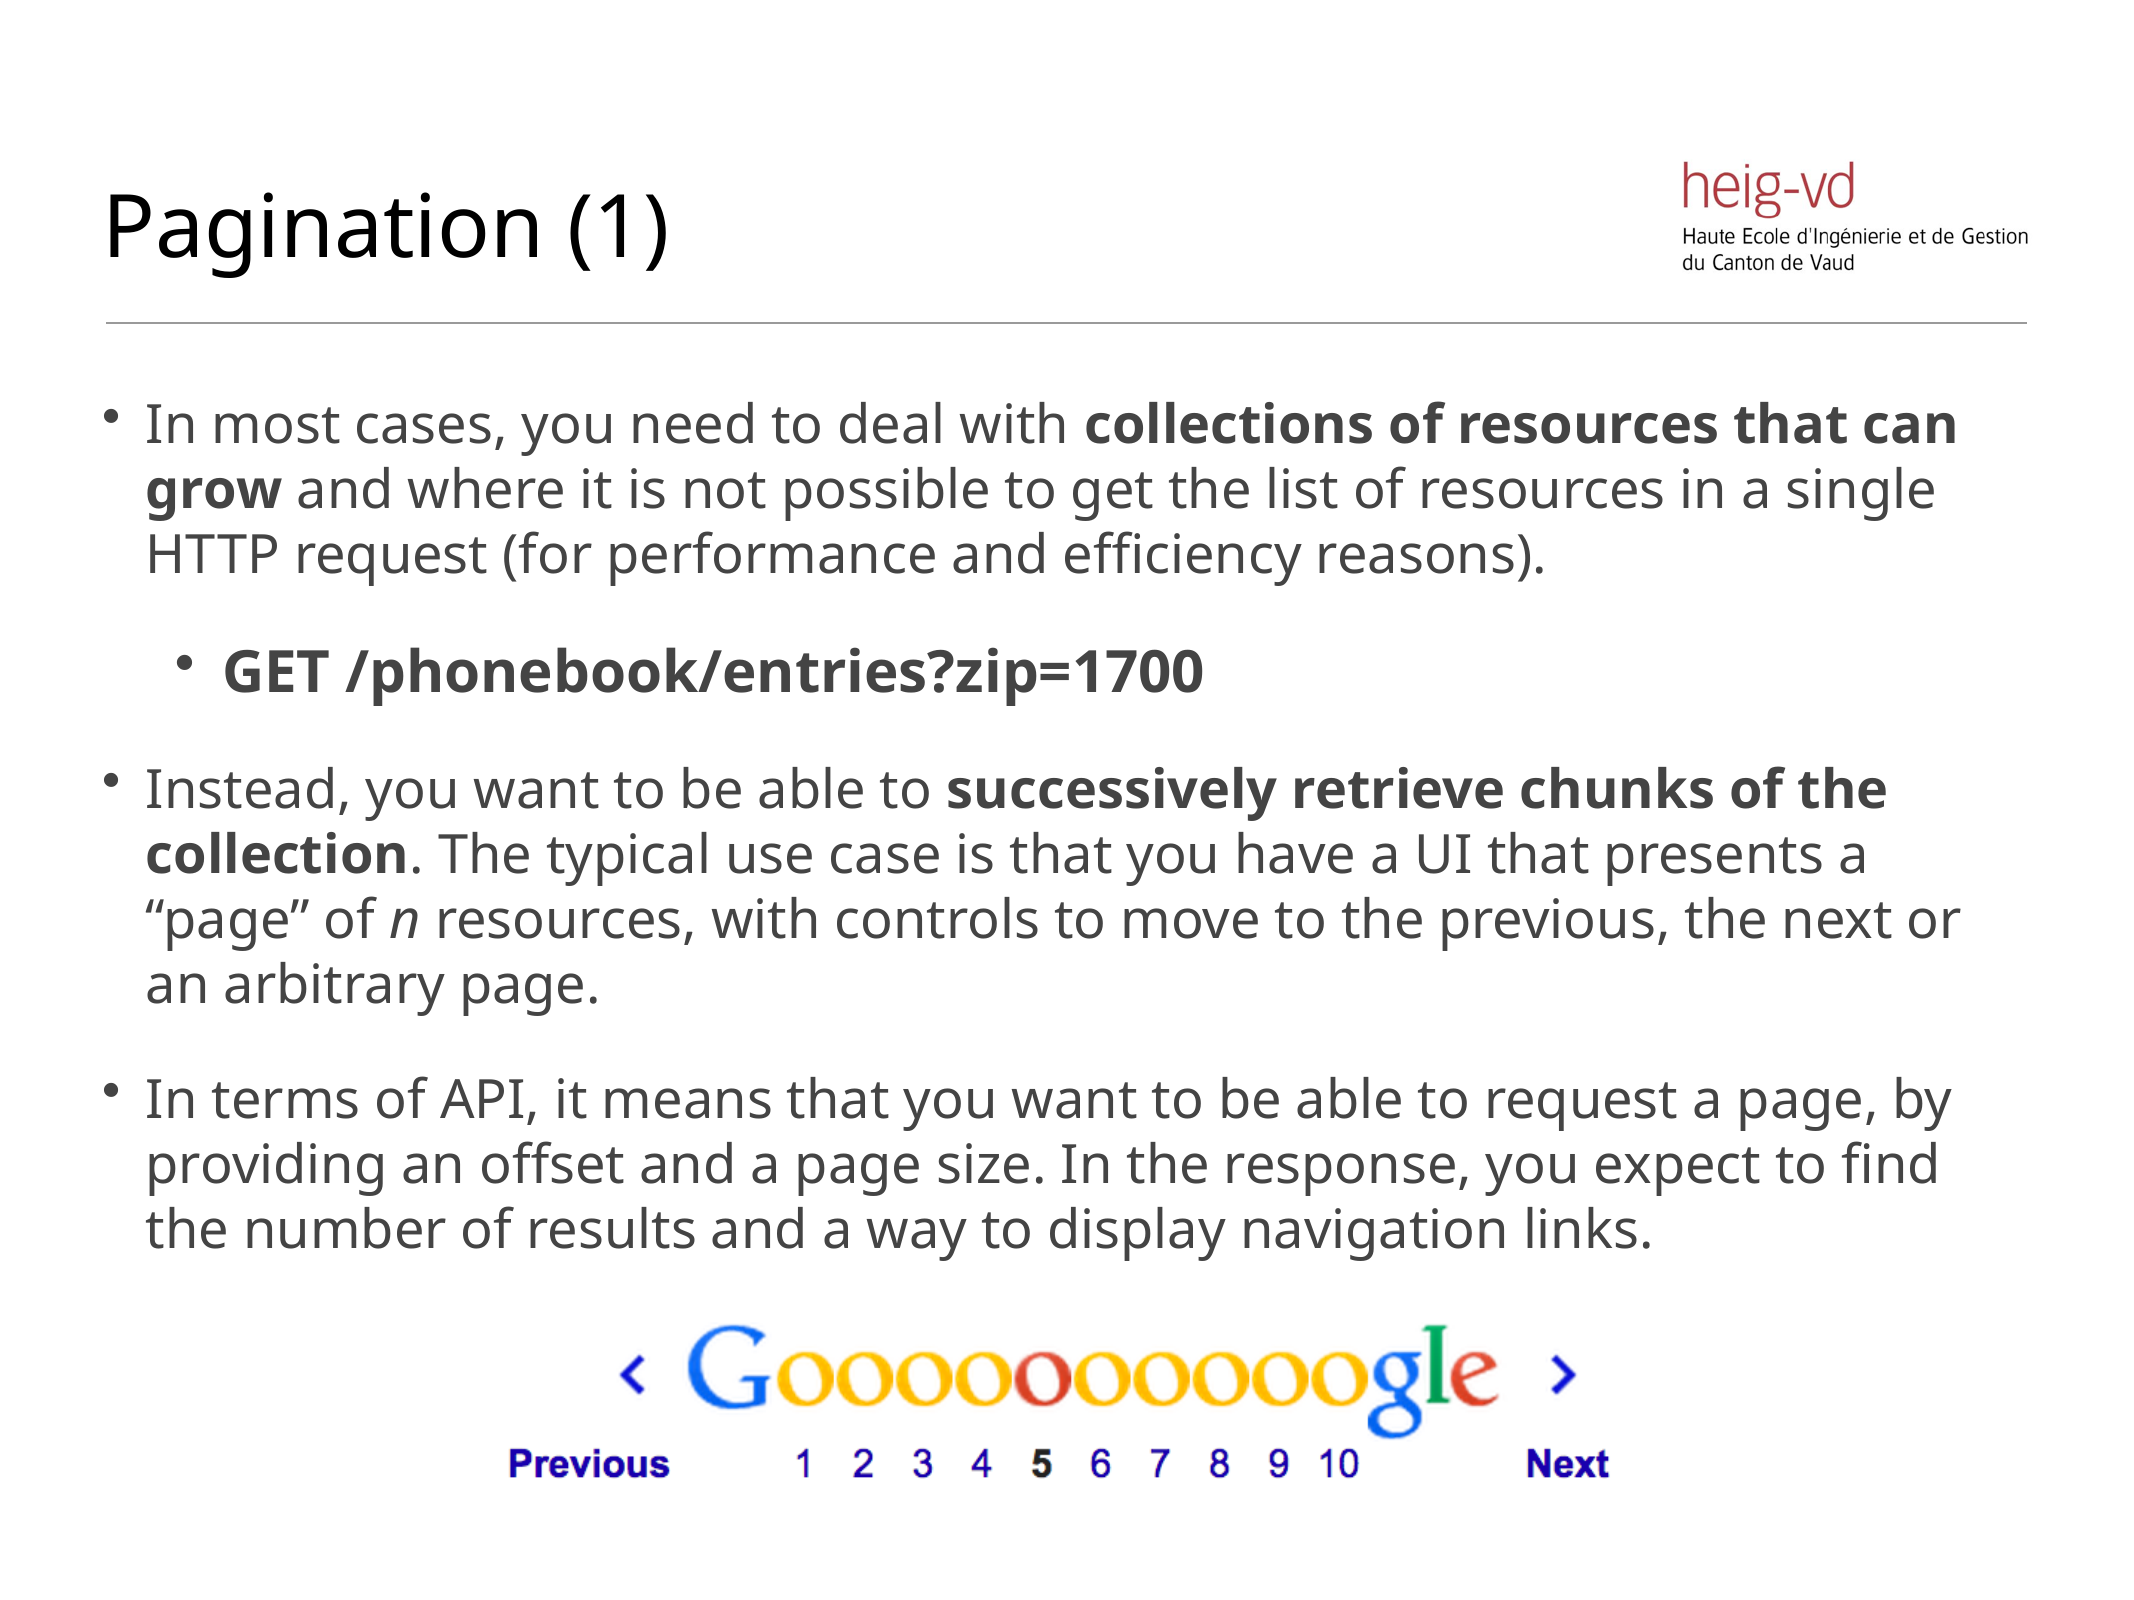

# Pagination (1)
In most cases, you need to deal with collections of resources that can grow and where it is not possible to get the list of resources in a single HTTP request (for performance and efficiency reasons).
GET /phonebook/entries?zip=1700
Instead, you want to be able to successively retrieve chunks of the collection. The typical use case is that you have a UI that presents a “page” of n resources, with controls to move to the previous, the next or an arbitrary page.
In terms of API, it means that you want to be able to request a page, by providing an offset and a page size. In the response, you expect to find the number of results and a way to display navigation links.